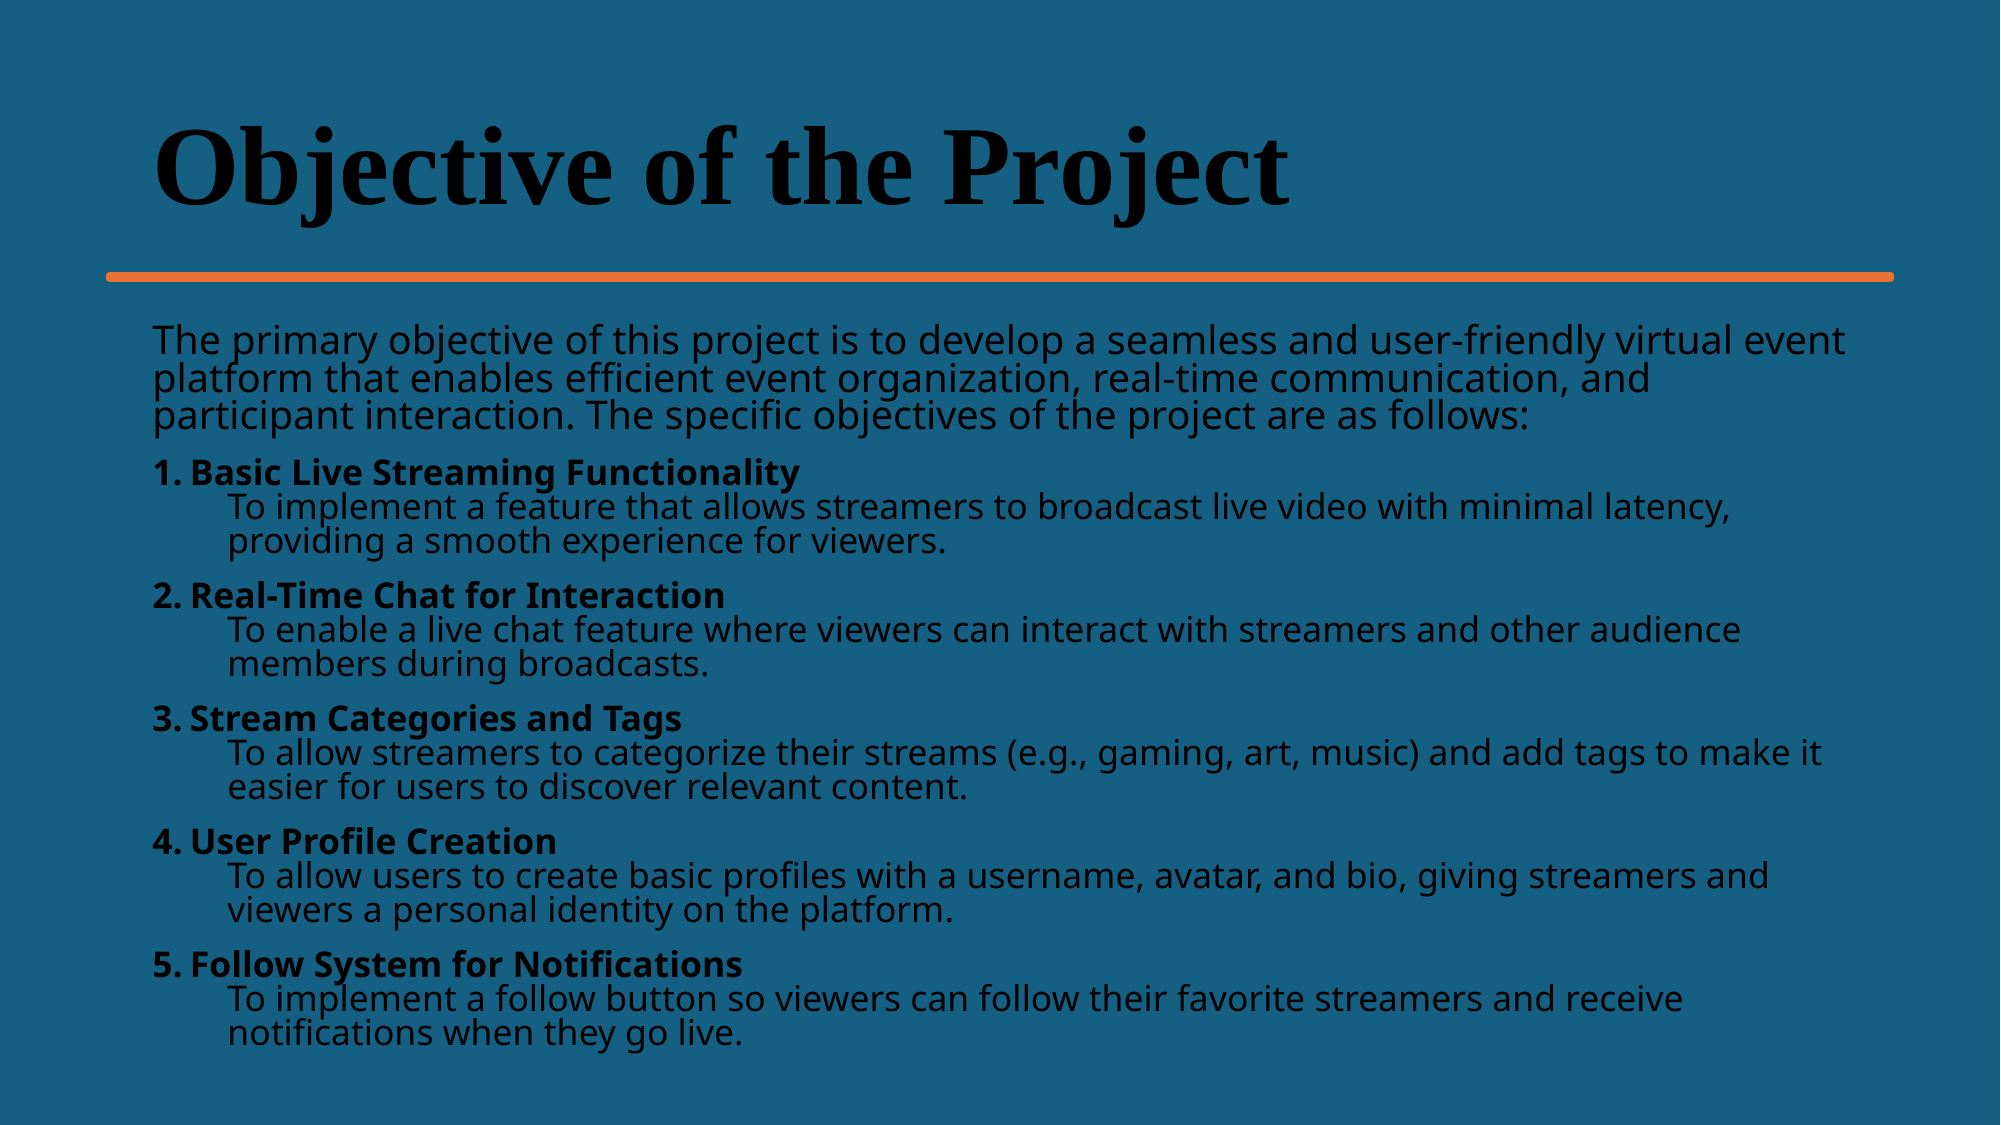

# Objective of the Project
The primary objective of this project is to develop a seamless and user-friendly virtual event platform that enables efficient event organization, real-time communication, and participant interaction. The specific objectives of the project are as follows:
Basic Live Streaming Functionality
To implement a feature that allows streamers to broadcast live video with minimal latency, providing a smooth experience for viewers.
Real-Time Chat for Interaction
To enable a live chat feature where viewers can interact with streamers and other audience members during broadcasts.
Stream Categories and Tags
To allow streamers to categorize their streams (e.g., gaming, art, music) and add tags to make it easier for users to discover relevant content.
User Profile Creation
To allow users to create basic profiles with a username, avatar, and bio, giving streamers and viewers a personal identity on the platform.
Follow System for Notifications
To implement a follow button so viewers can follow their favorite streamers and receive notifications when they go live.